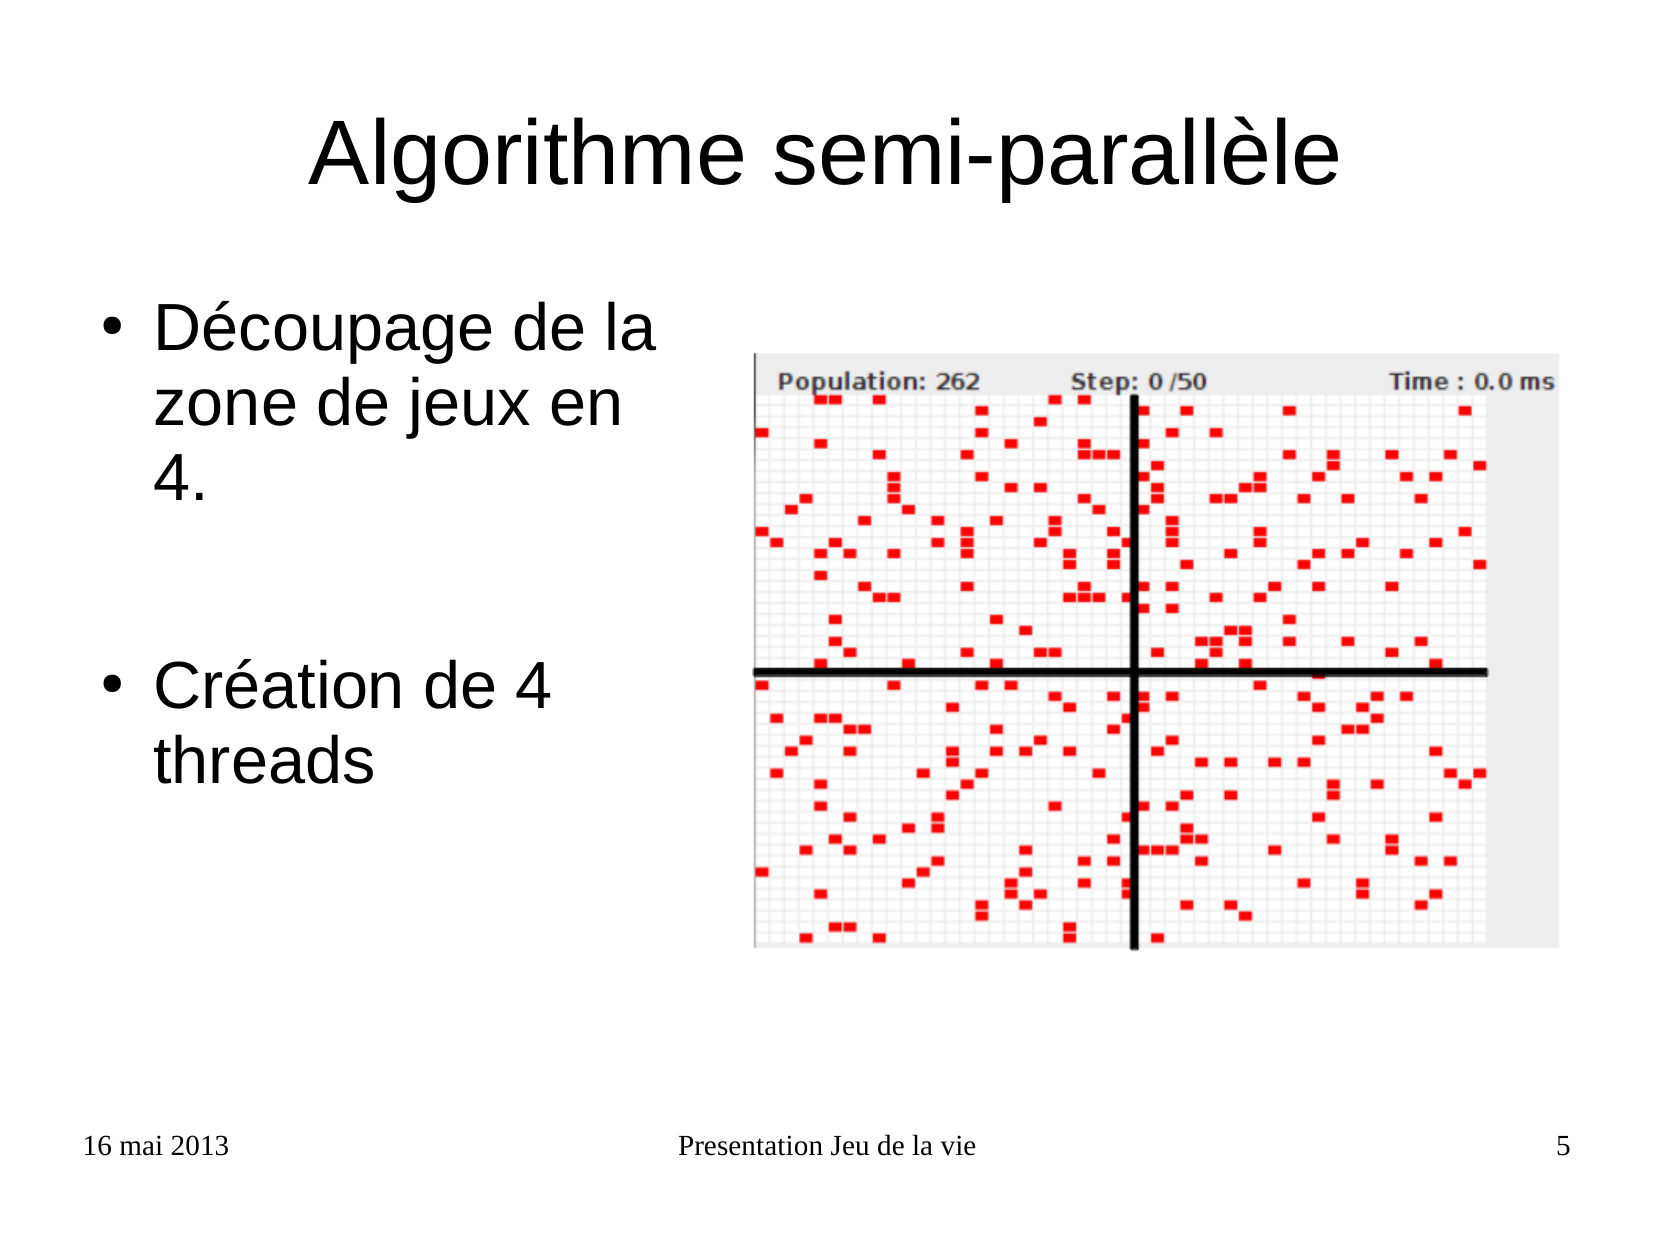

# Algorithme semi-parallèle
Découpage de la zone de jeux en 4.
Création de 4 threads
16 mai 2013
Presentation Jeu de la vie
5